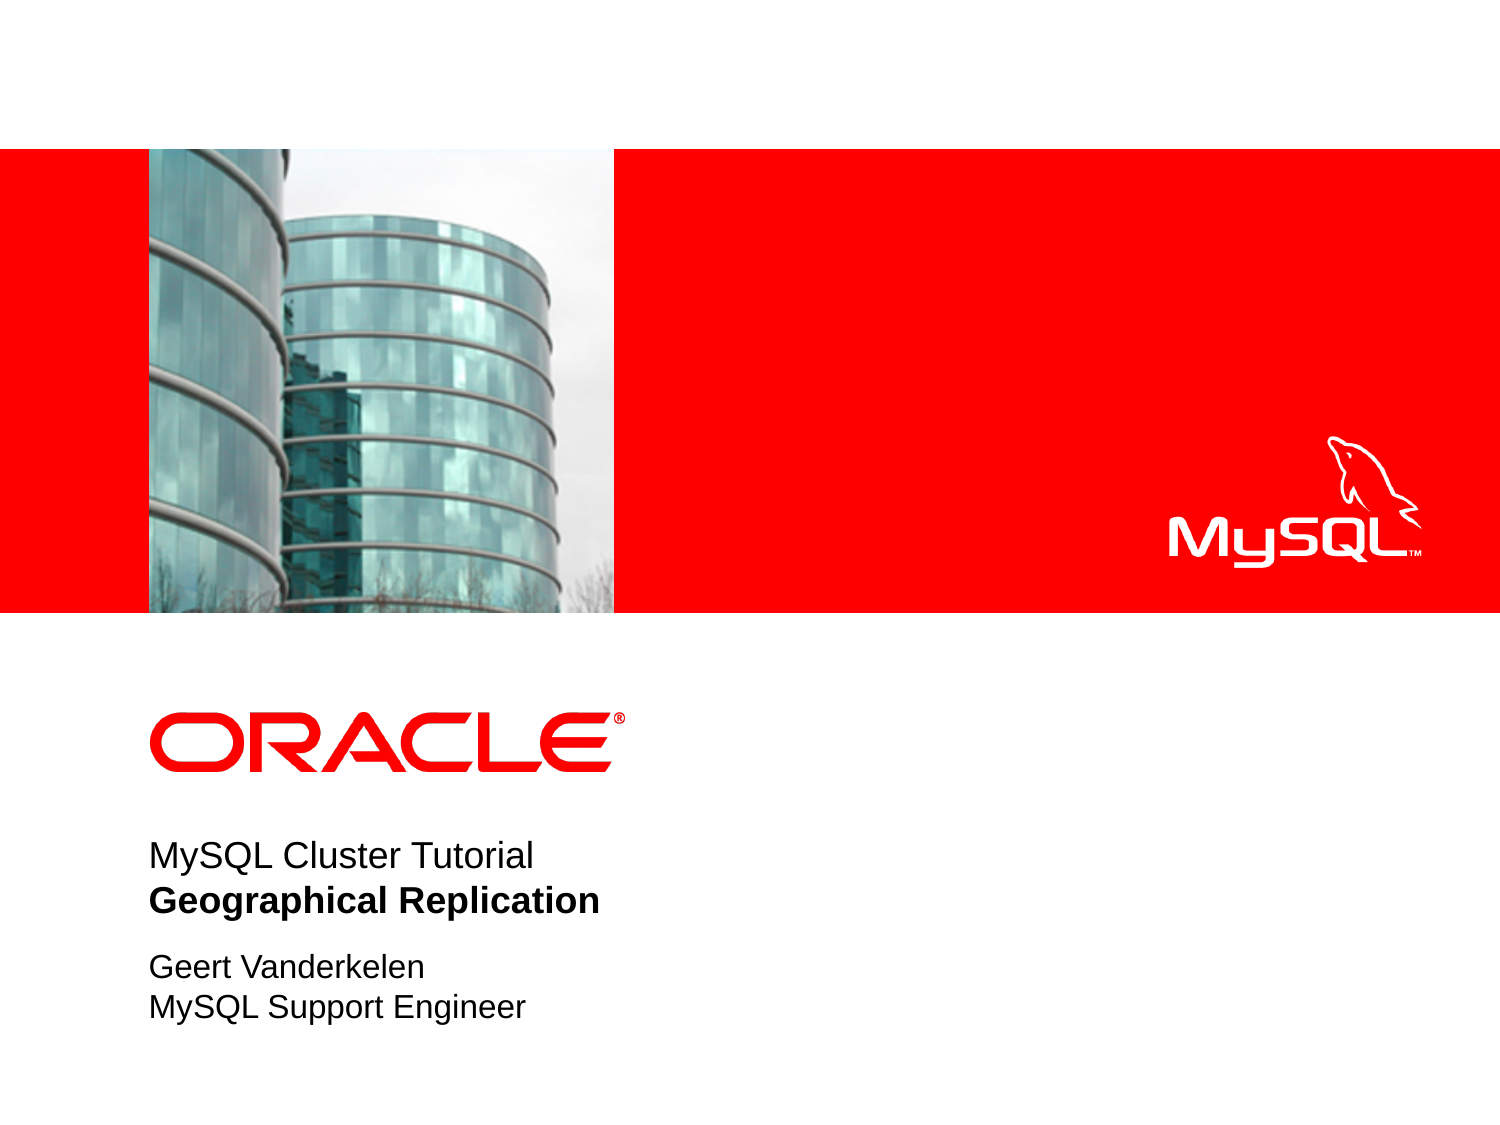

# MySQL Cluster Tutorial Geographical Replication
Geert Vanderkelen
MySQL Support Engineer